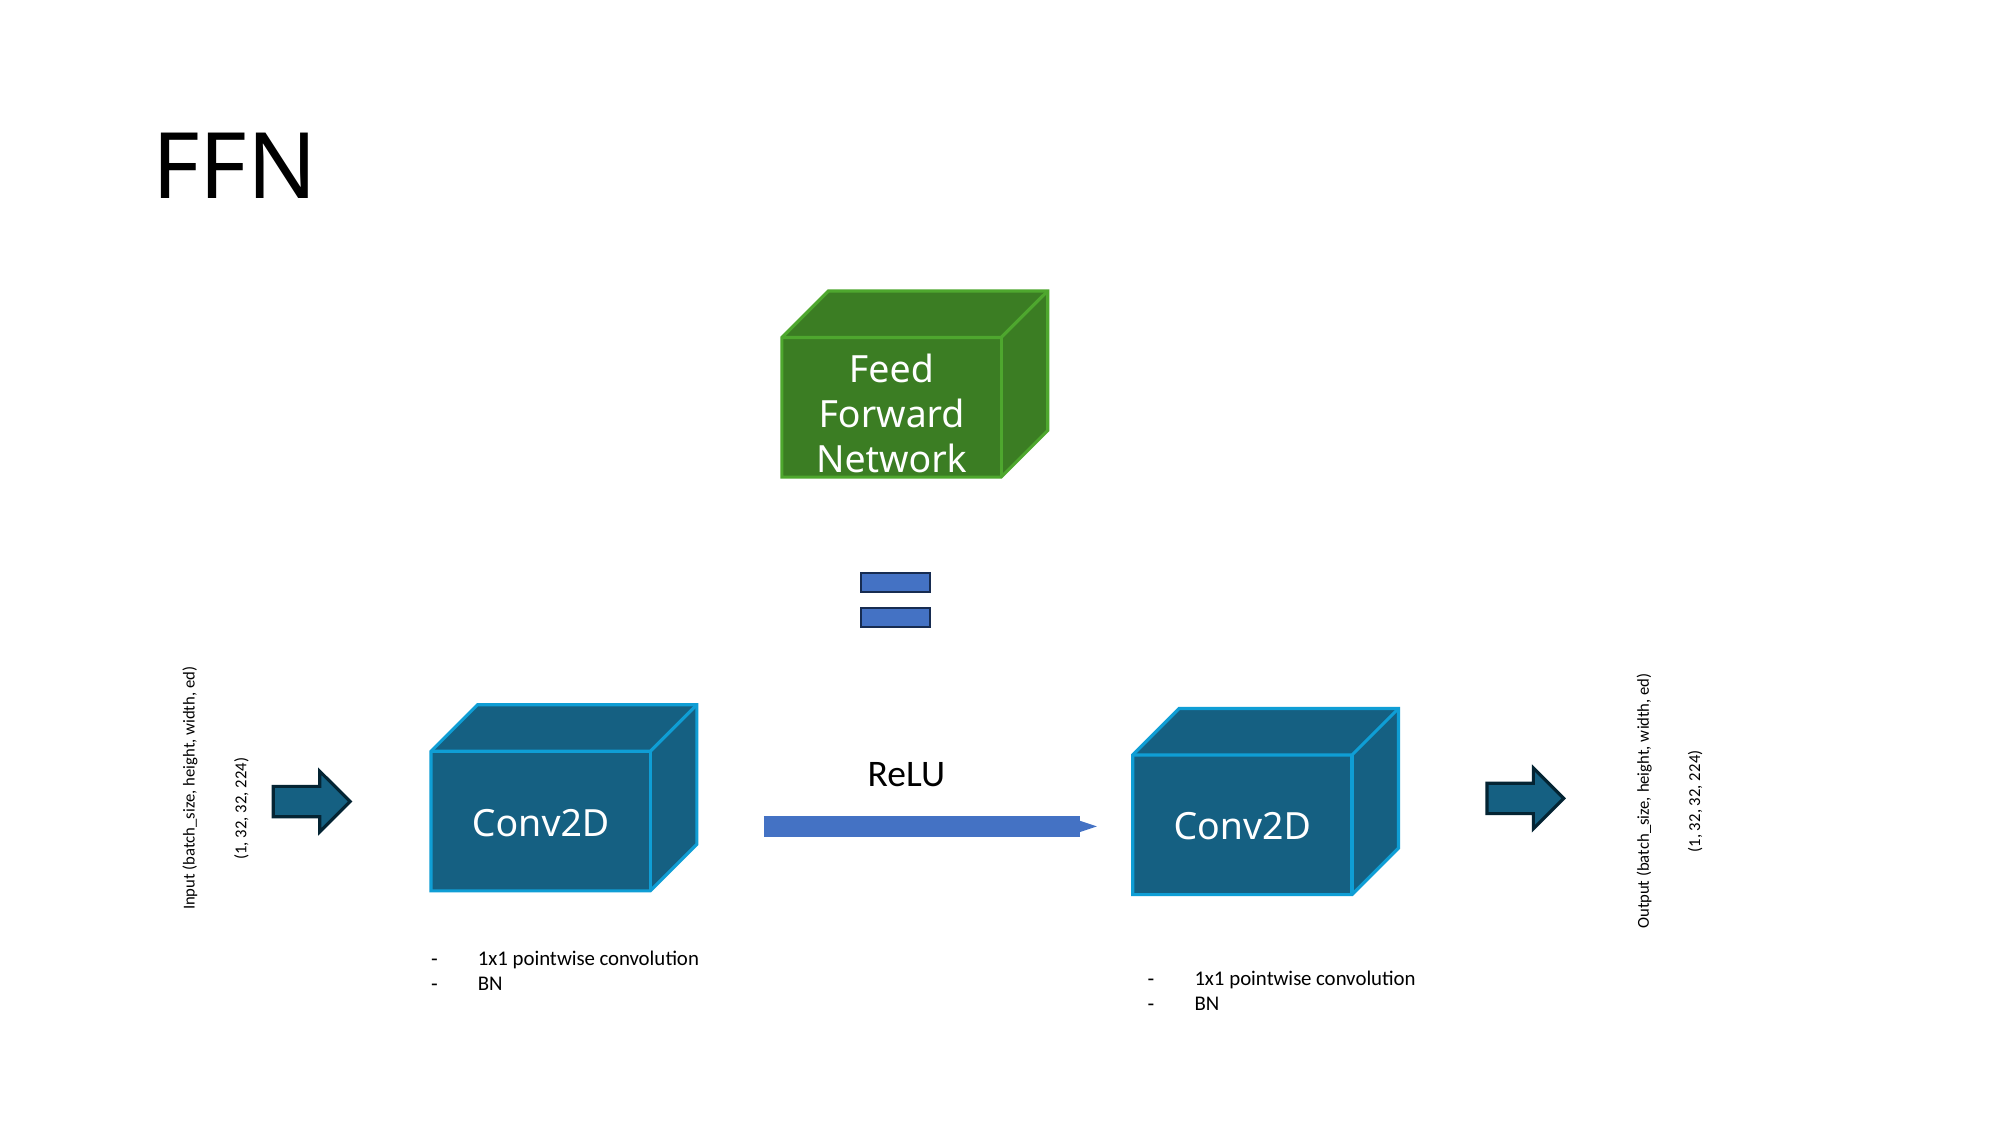

# FFN
Feed Forward Network
Conv2D
Conv2D
ReLU
Input (batch_size, height, width, ed)
Output (batch_size, height, width, ed)
(1, 32, 32, 224)
(1, 32, 32, 224)
1x1 pointwise convolution
BN
1x1 pointwise convolution
BN